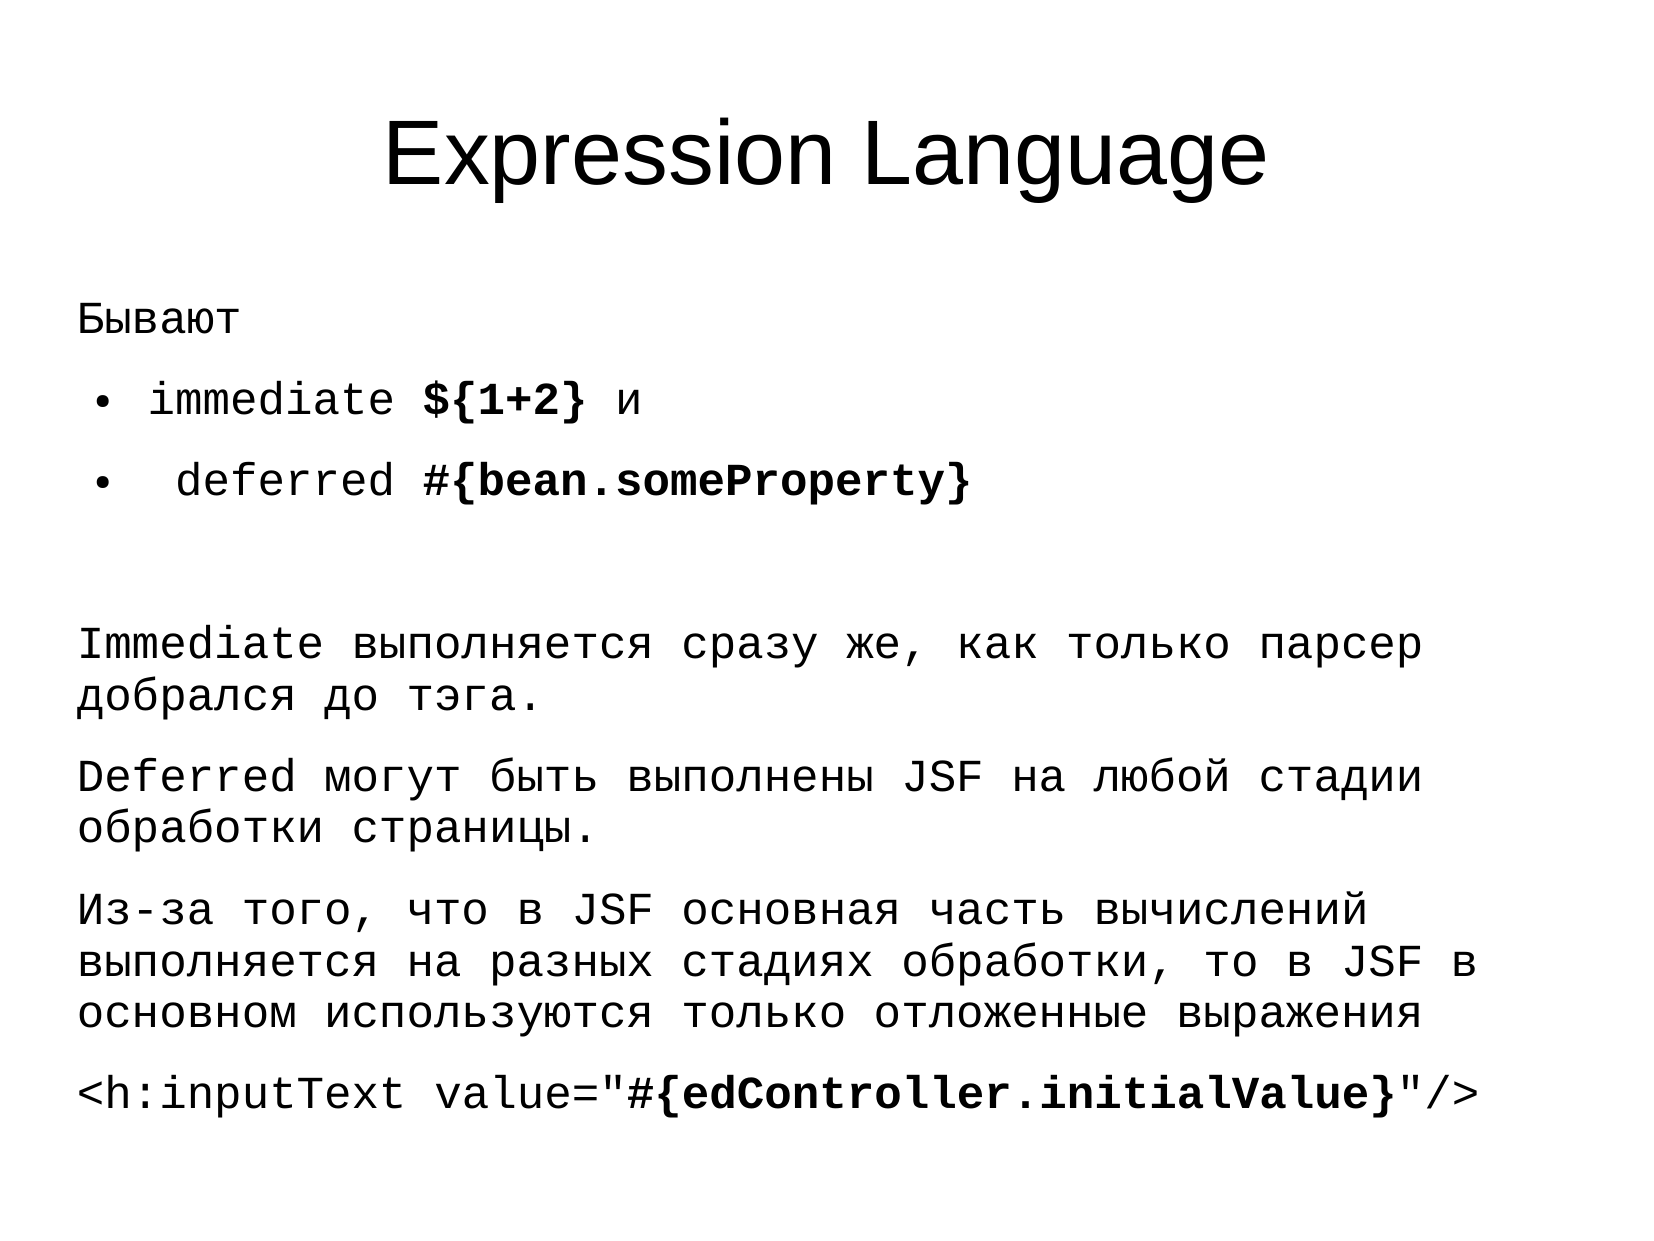

# Expression Language
Бывают
immediate ${1+2} и
 deferred #{bean.someProperty}
Immediate выполняется сразу же, как только парсер добрался до тэга.
Deferred могут быть выполнены JSF на любой стадии обработки страницы.
Из-за того, что в JSF основная часть вычислений выполняется на разных стадиях обработки, то в JSF в основном используются только отложенные выражения
<h:inputText value="#{edController.initialValue}"/>